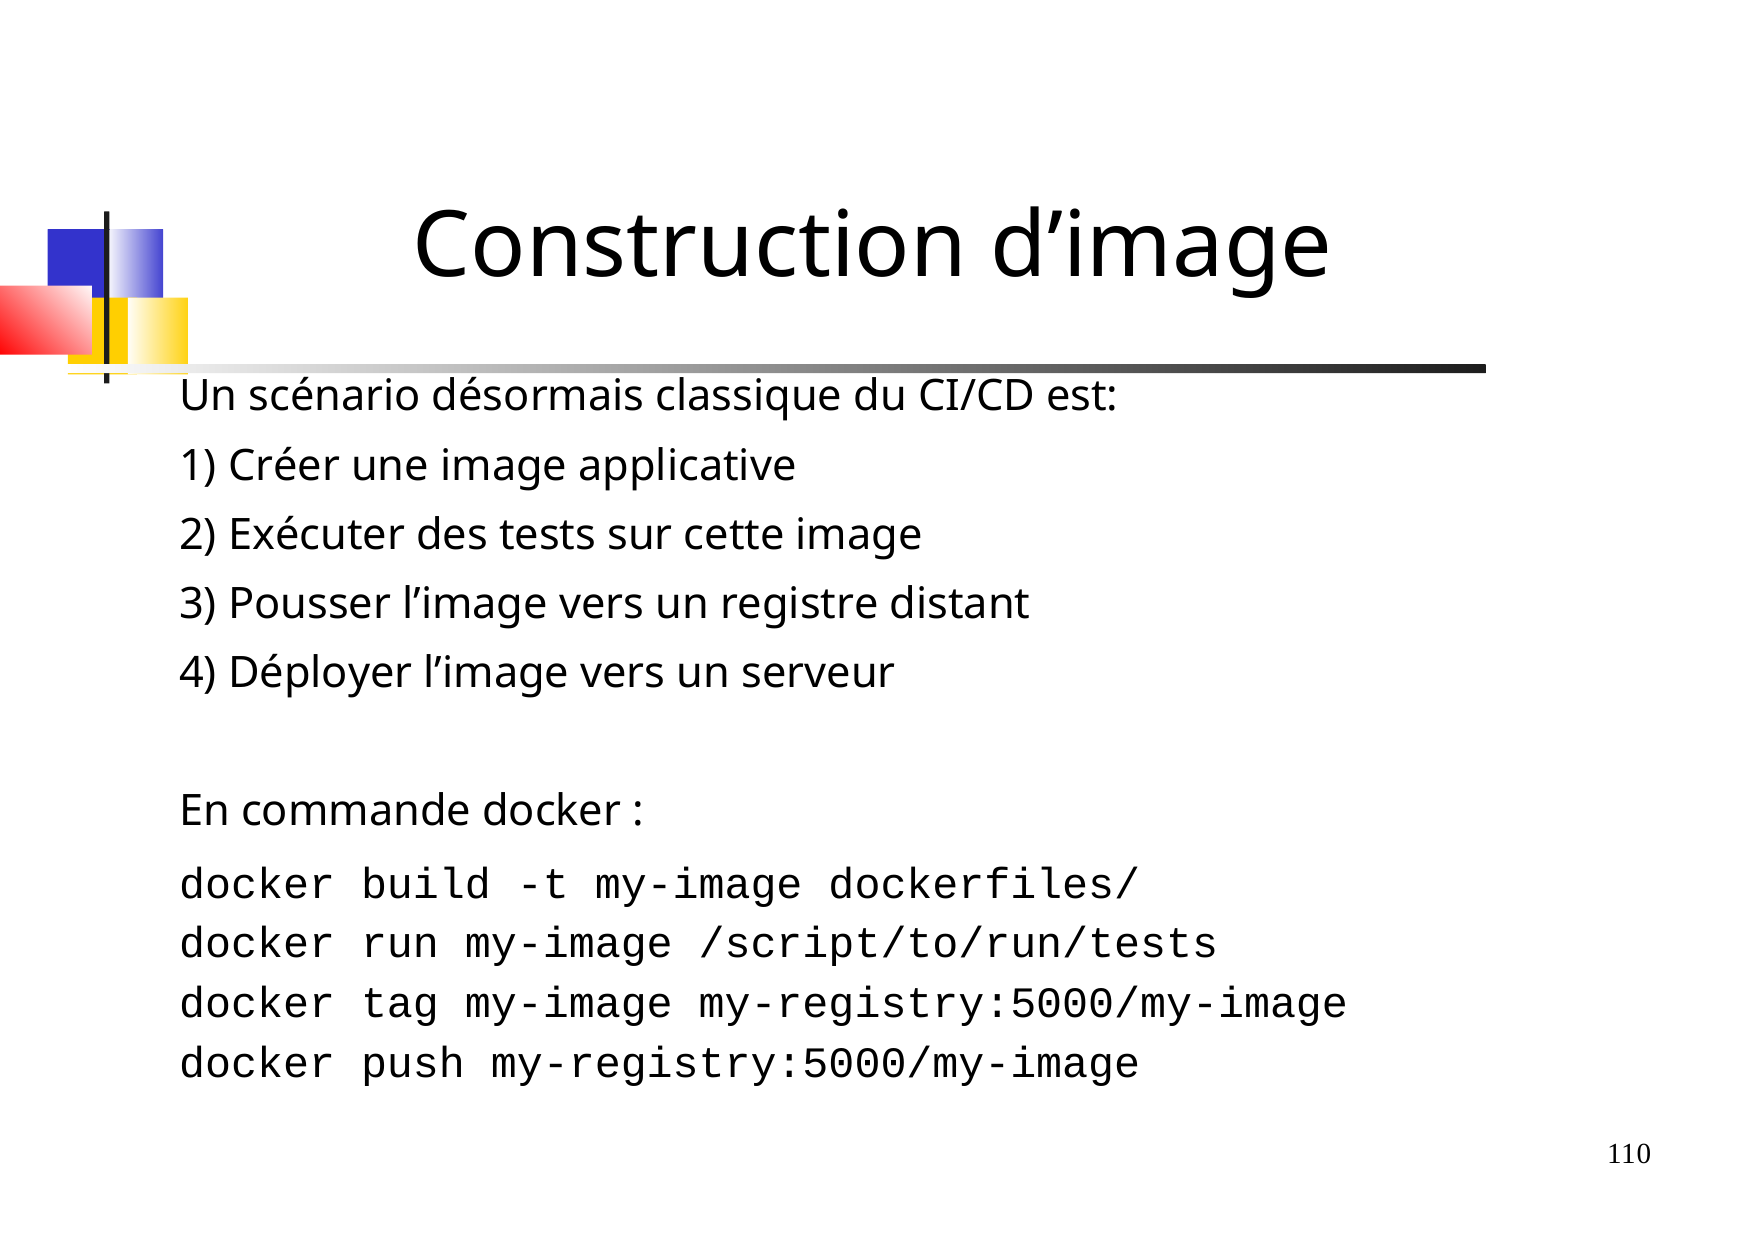

# Construction d’image
Un scénario désormais classique du CI/CD est:
1) Créer une image applicative
2) Exécuter des tests sur cette image
3) Pousser l’image vers un registre distant
4) Déployer l’image vers un serveur
En commande docker :
docker build -t my-image dockerfiles/
docker run my-image /script/to/run/tests
docker tag my-image my-registry:5000/my-image
docker push my-registry:5000/my-image